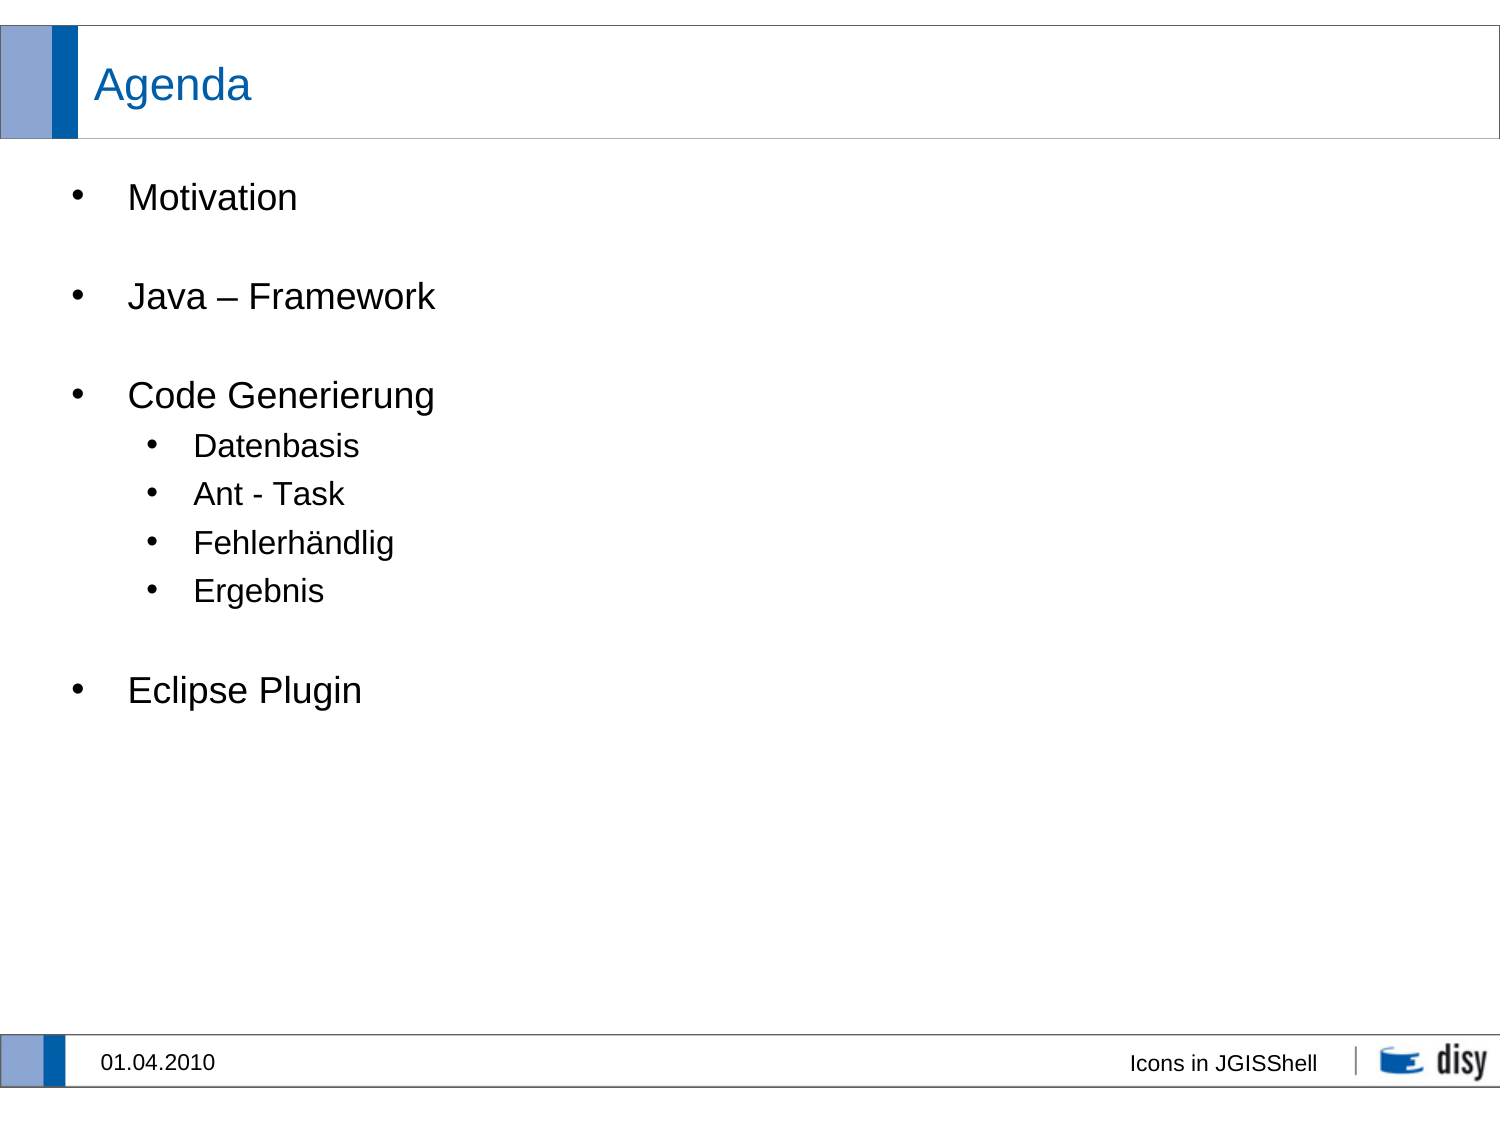

# Agenda
Motivation
Java – Framework
Code Generierung
Datenbasis
Ant - Task
Fehlerhändlig
Ergebnis
Eclipse Plugin
01.04.2010
Icons in JGISShell